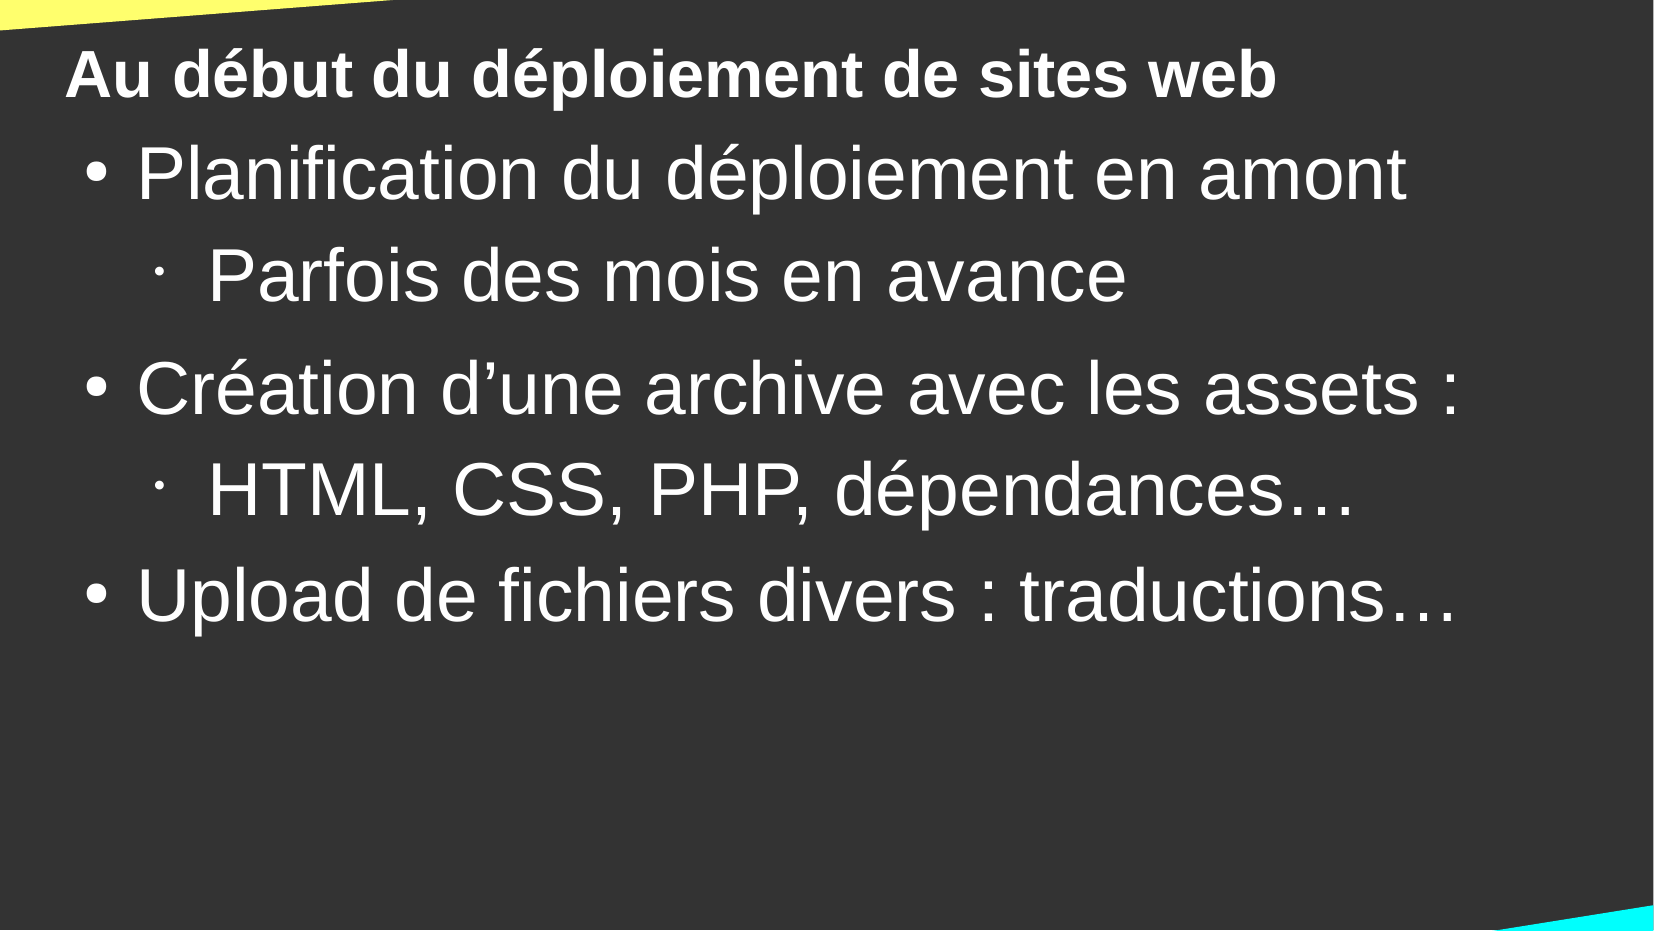

# Au début du déploiement de sites web
Planification du déploiement en amont
Parfois des mois en avance
Création d’une archive avec les assets :
HTML, CSS, PHP, dépendances…
Upload de fichiers divers : traductions…